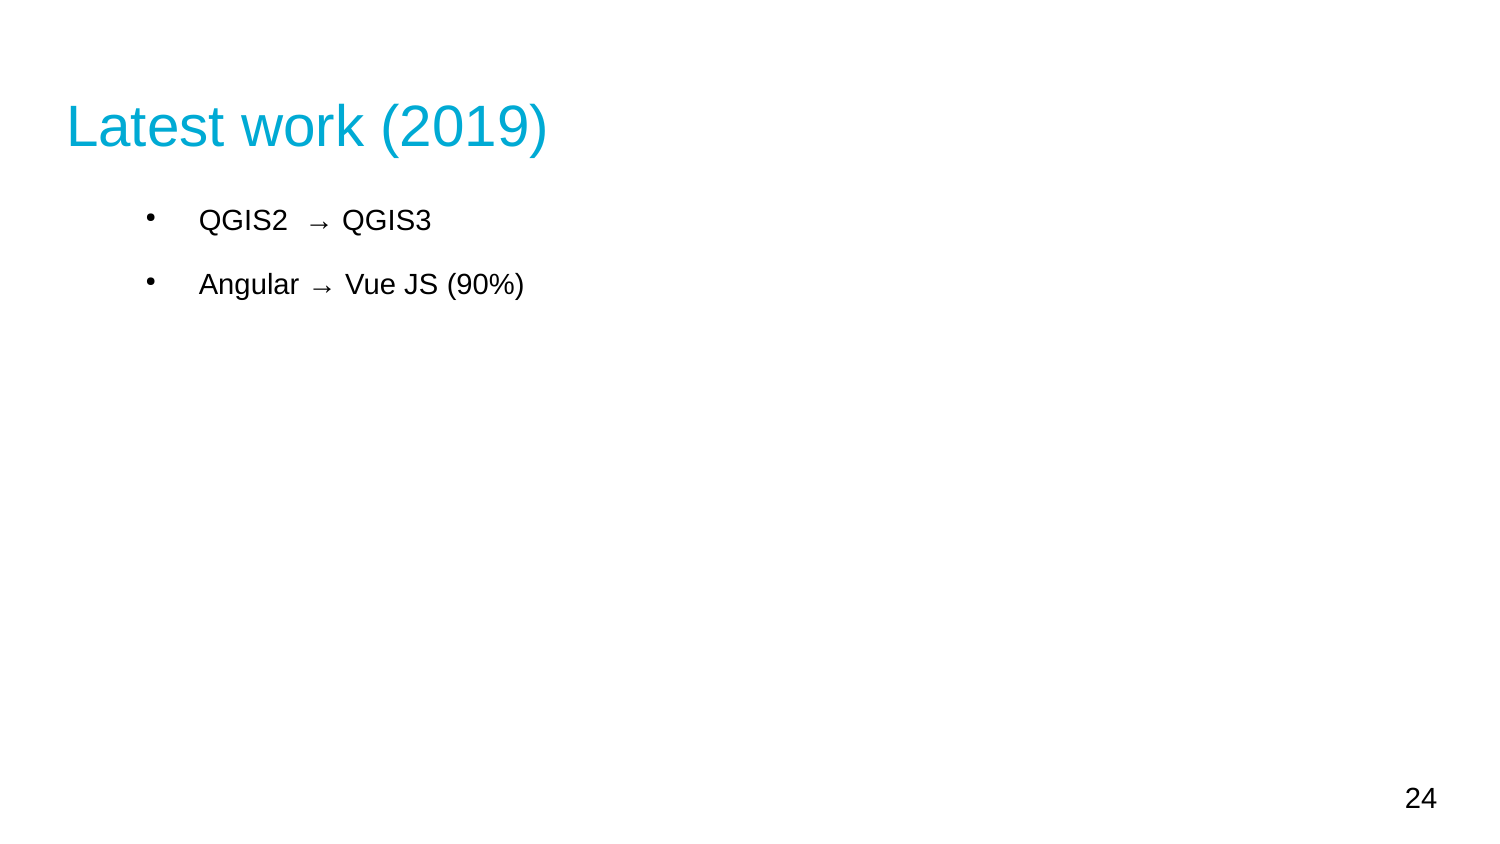

# Latest work (2019)
QGIS2 → QGIS3
Angular → Vue JS (90%)